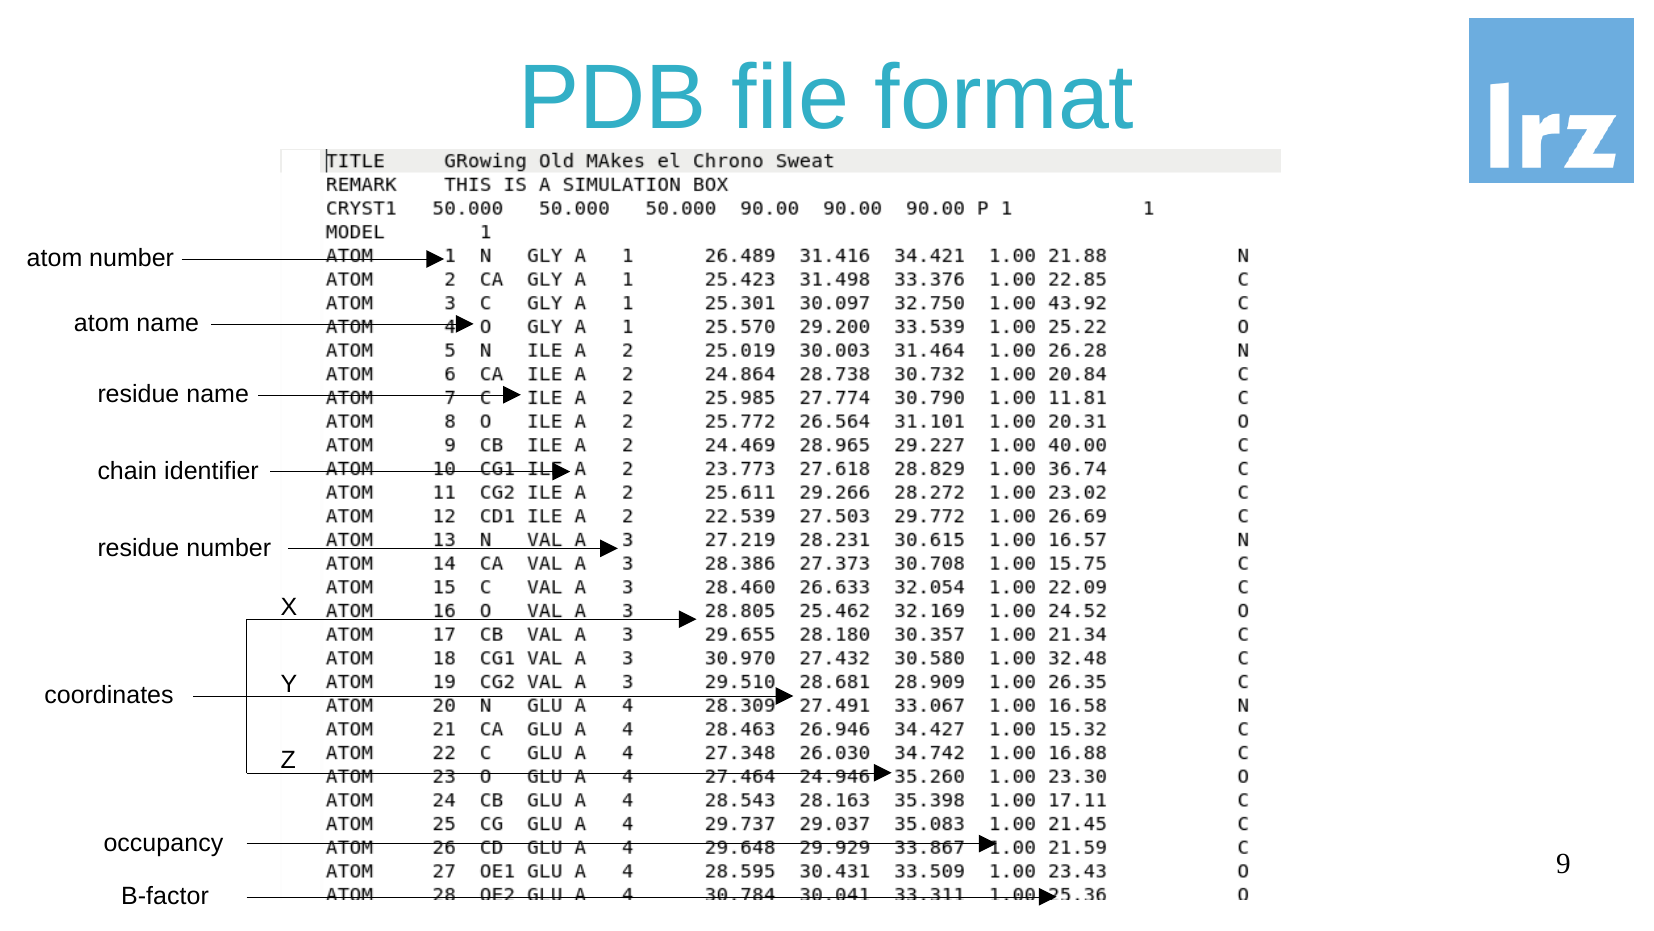

# PDB file format
atom number
atom name
residue name
chain identifier
residue number
X
Y
coordinates
Z
occupancy
9
B-factor